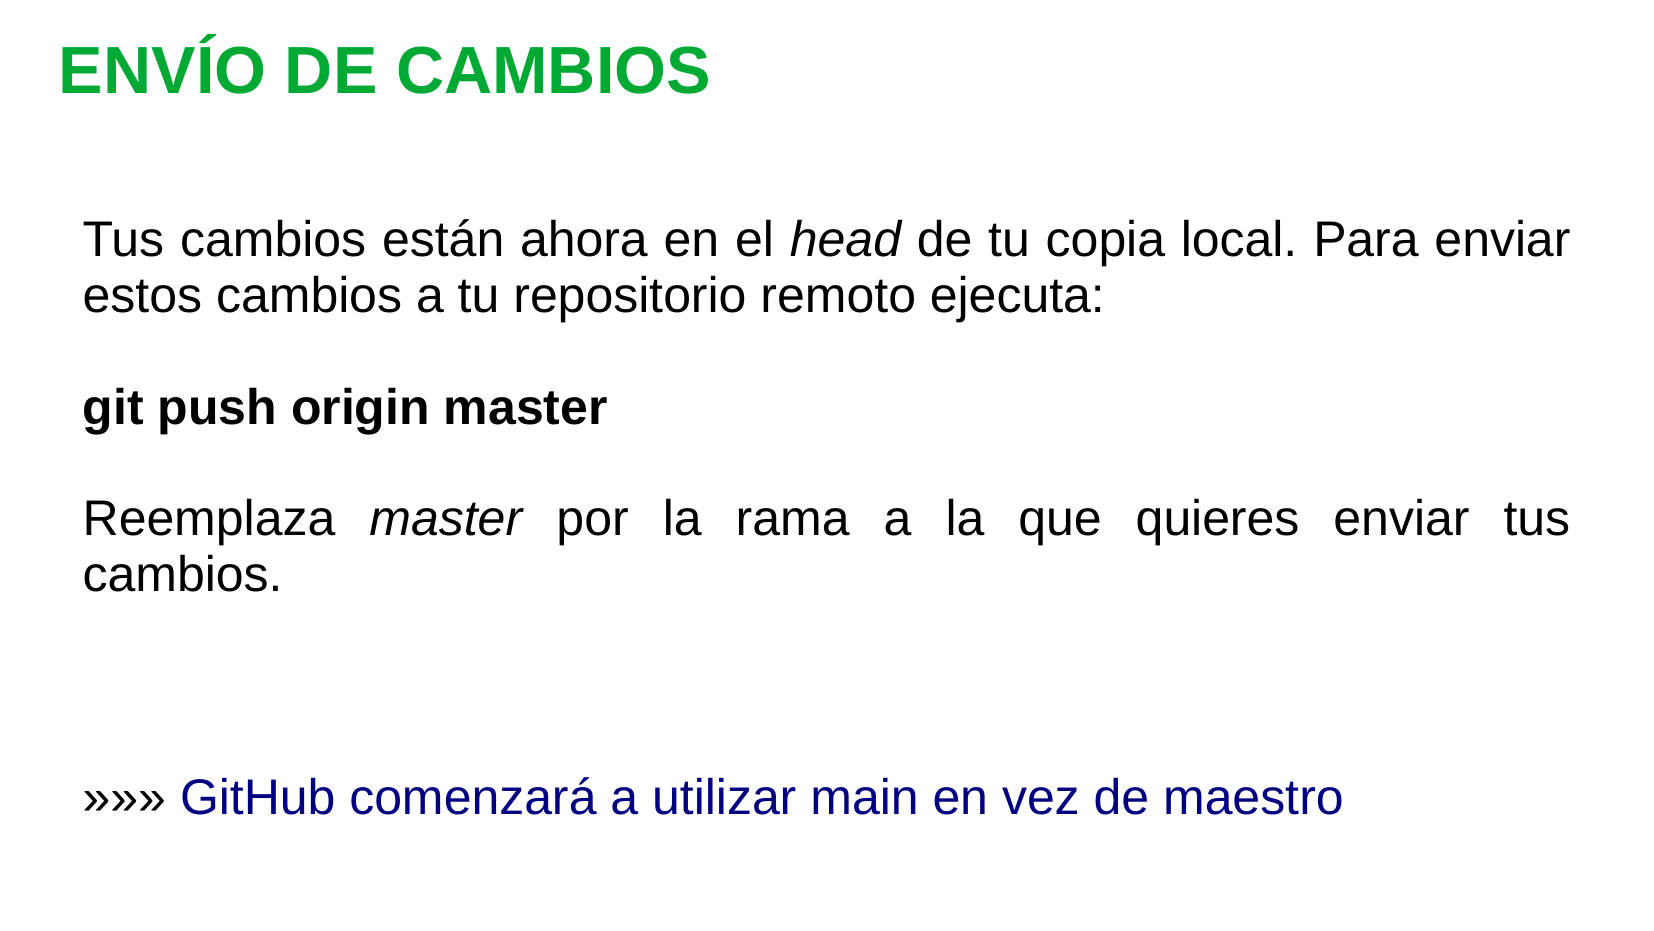

ENVÍO DE CAMBIOS
# Tus cambios están ahora en el head de tu copia local. Para enviar estos cambios a tu repositorio remoto ejecuta:
git push origin master
Reemplaza master por la rama a la que quieres enviar tus cambios.
»»» GitHub comenzará a utilizar main en vez de maestro